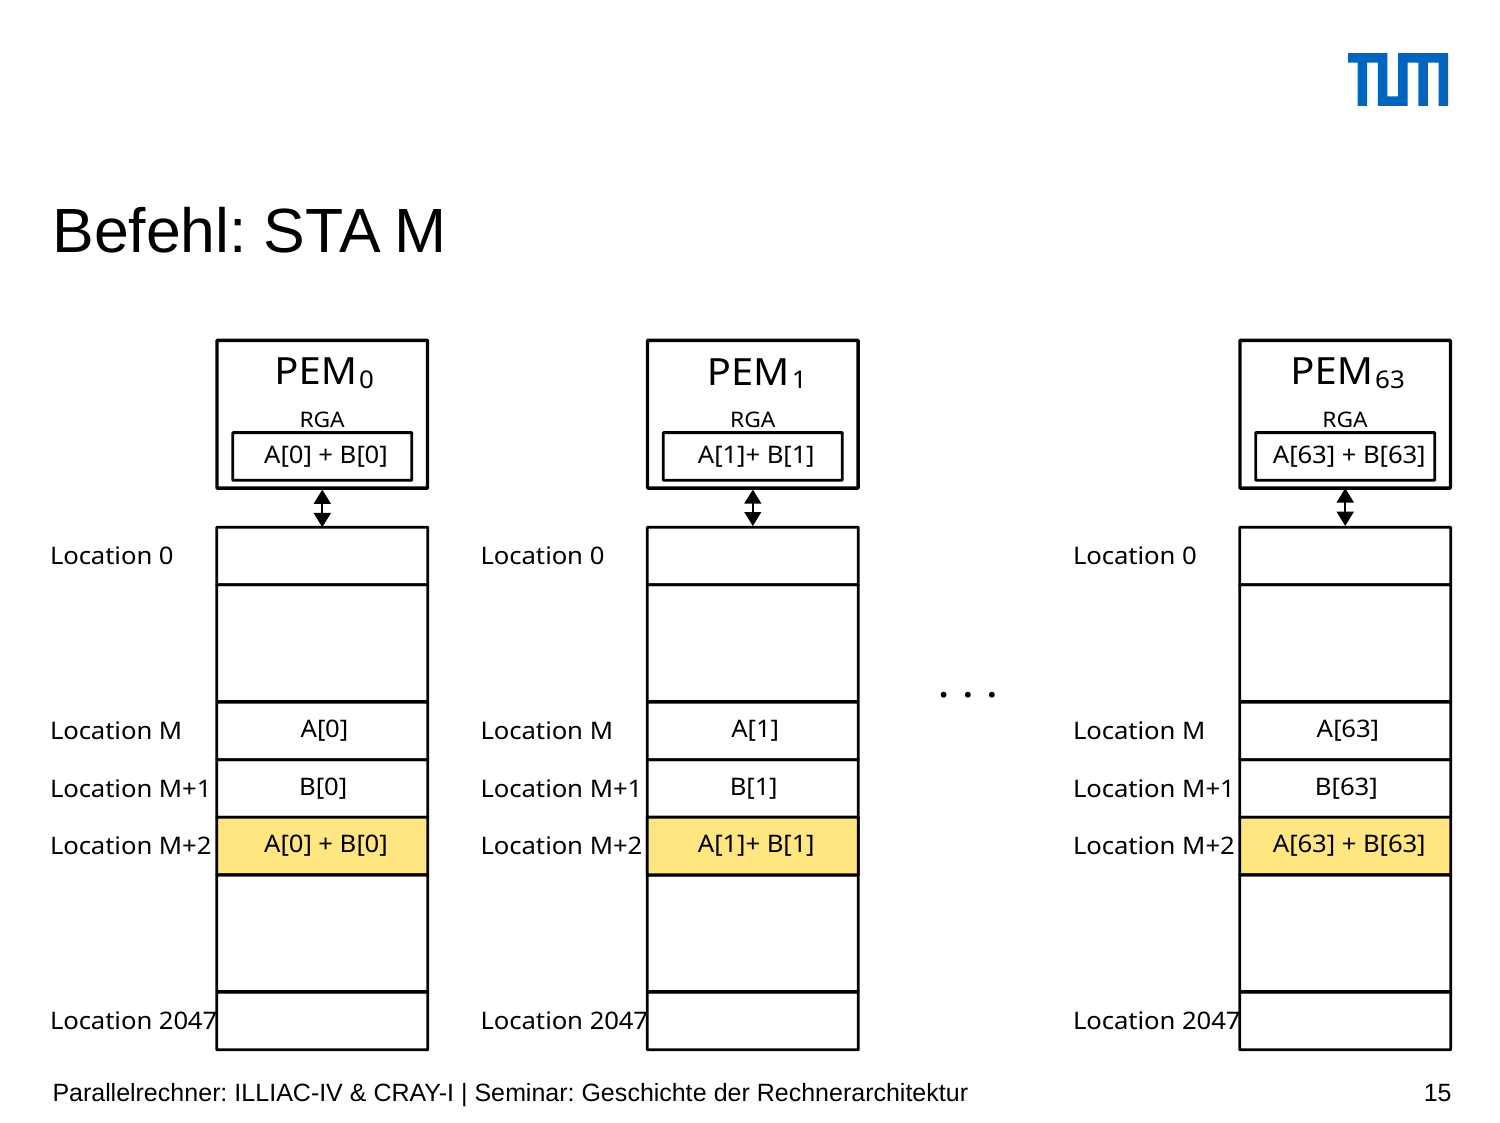

# Befehl: STA M
Parallelrechner: ILLIAC-IV & CRAY-I | Seminar: Geschichte der Rechnerarchitektur
15